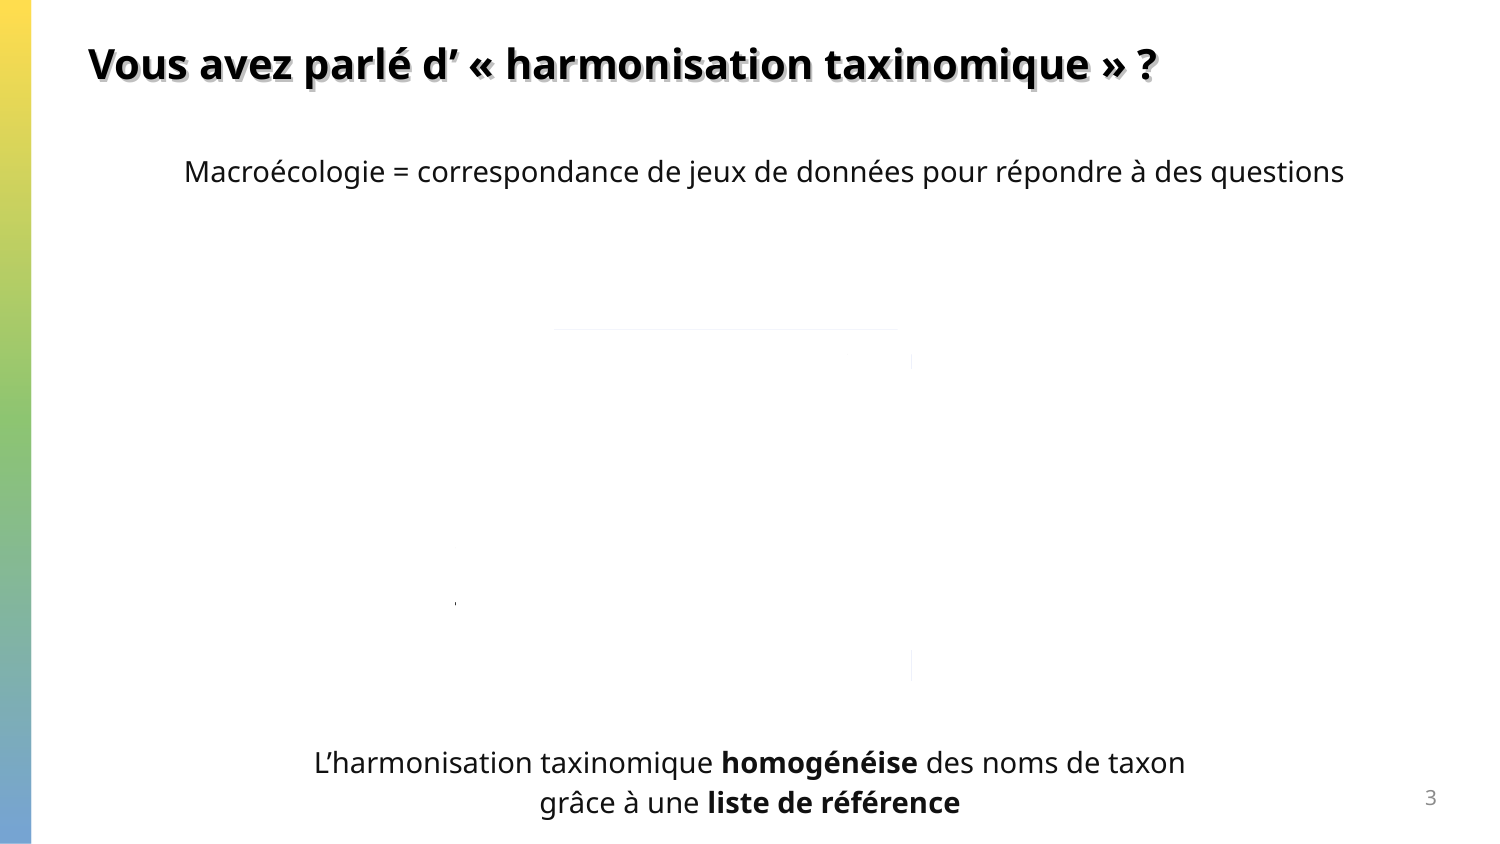

# Vous avez parlé d’ « harmonisation taxinomique » ?
Macroécologie = correspondance de jeux de données pour répondre à des questions
L’harmonisation taxinomique homogénéise des noms de taxon
grâce à une liste de référence